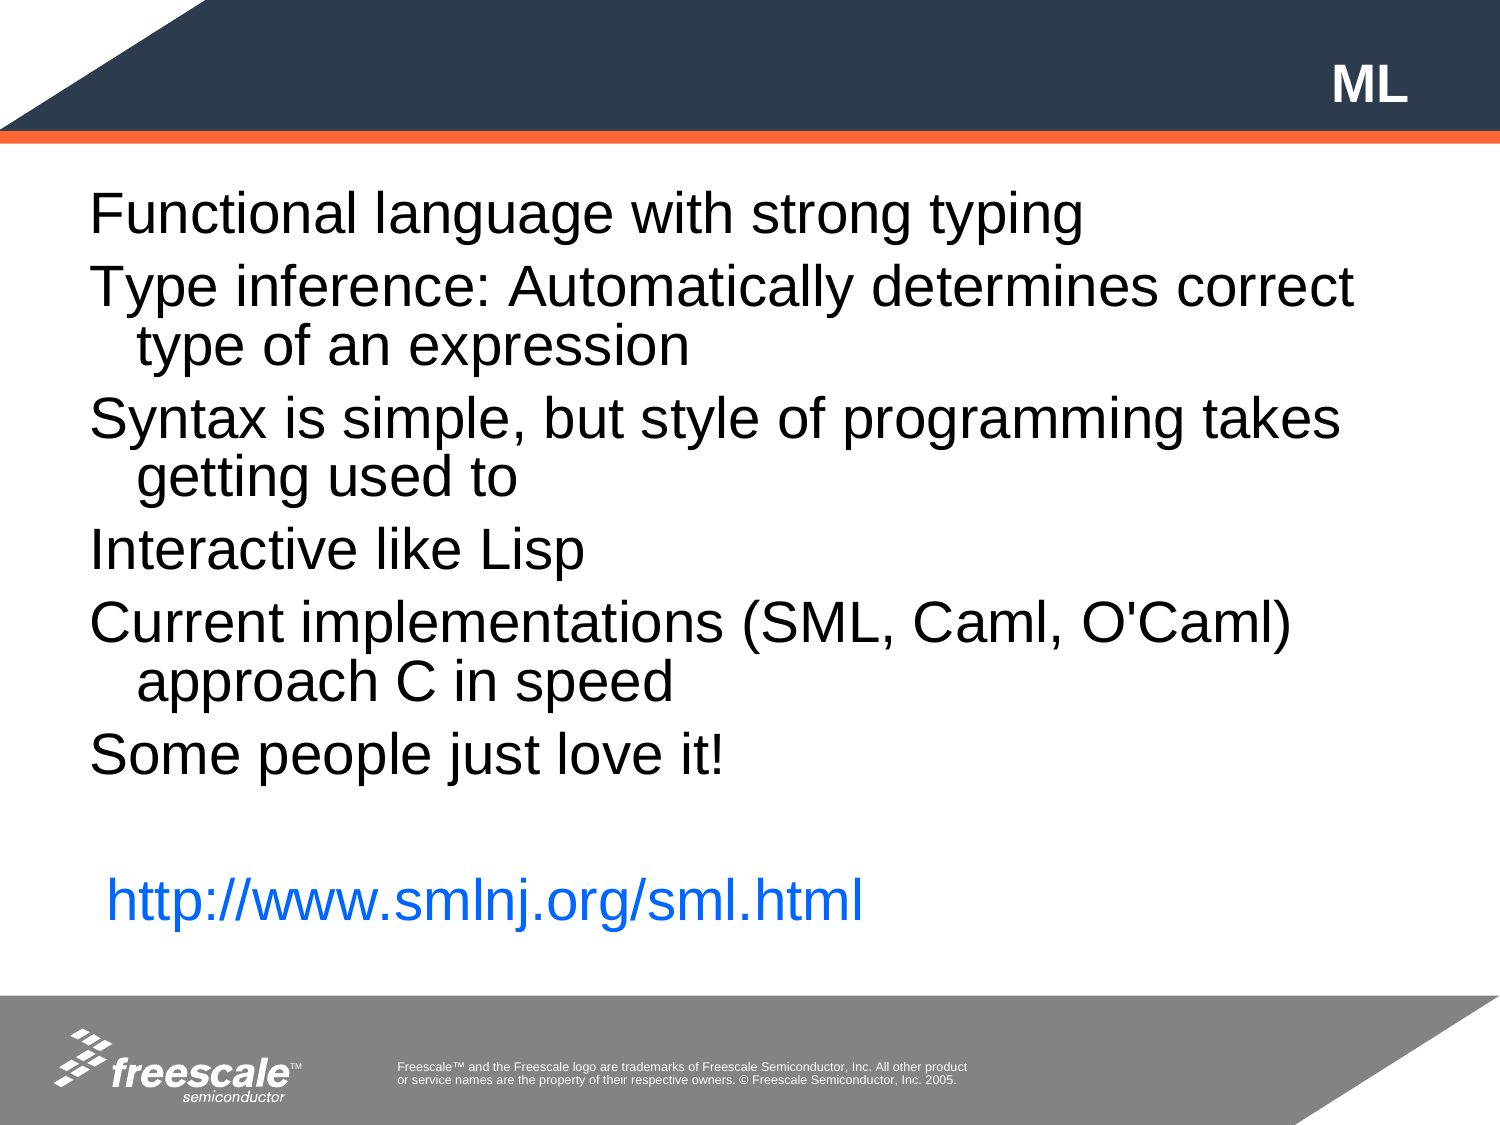

# ML
Functional language with strong typing
Type inference: Automatically determines correct type of an expression
Syntax is simple, but style of programming takes getting used to
Interactive like Lisp
Current implementations (SML, Caml, O'Caml) approach C in speed
Some people just love it!
 http://www.smlnj.org/sml.html